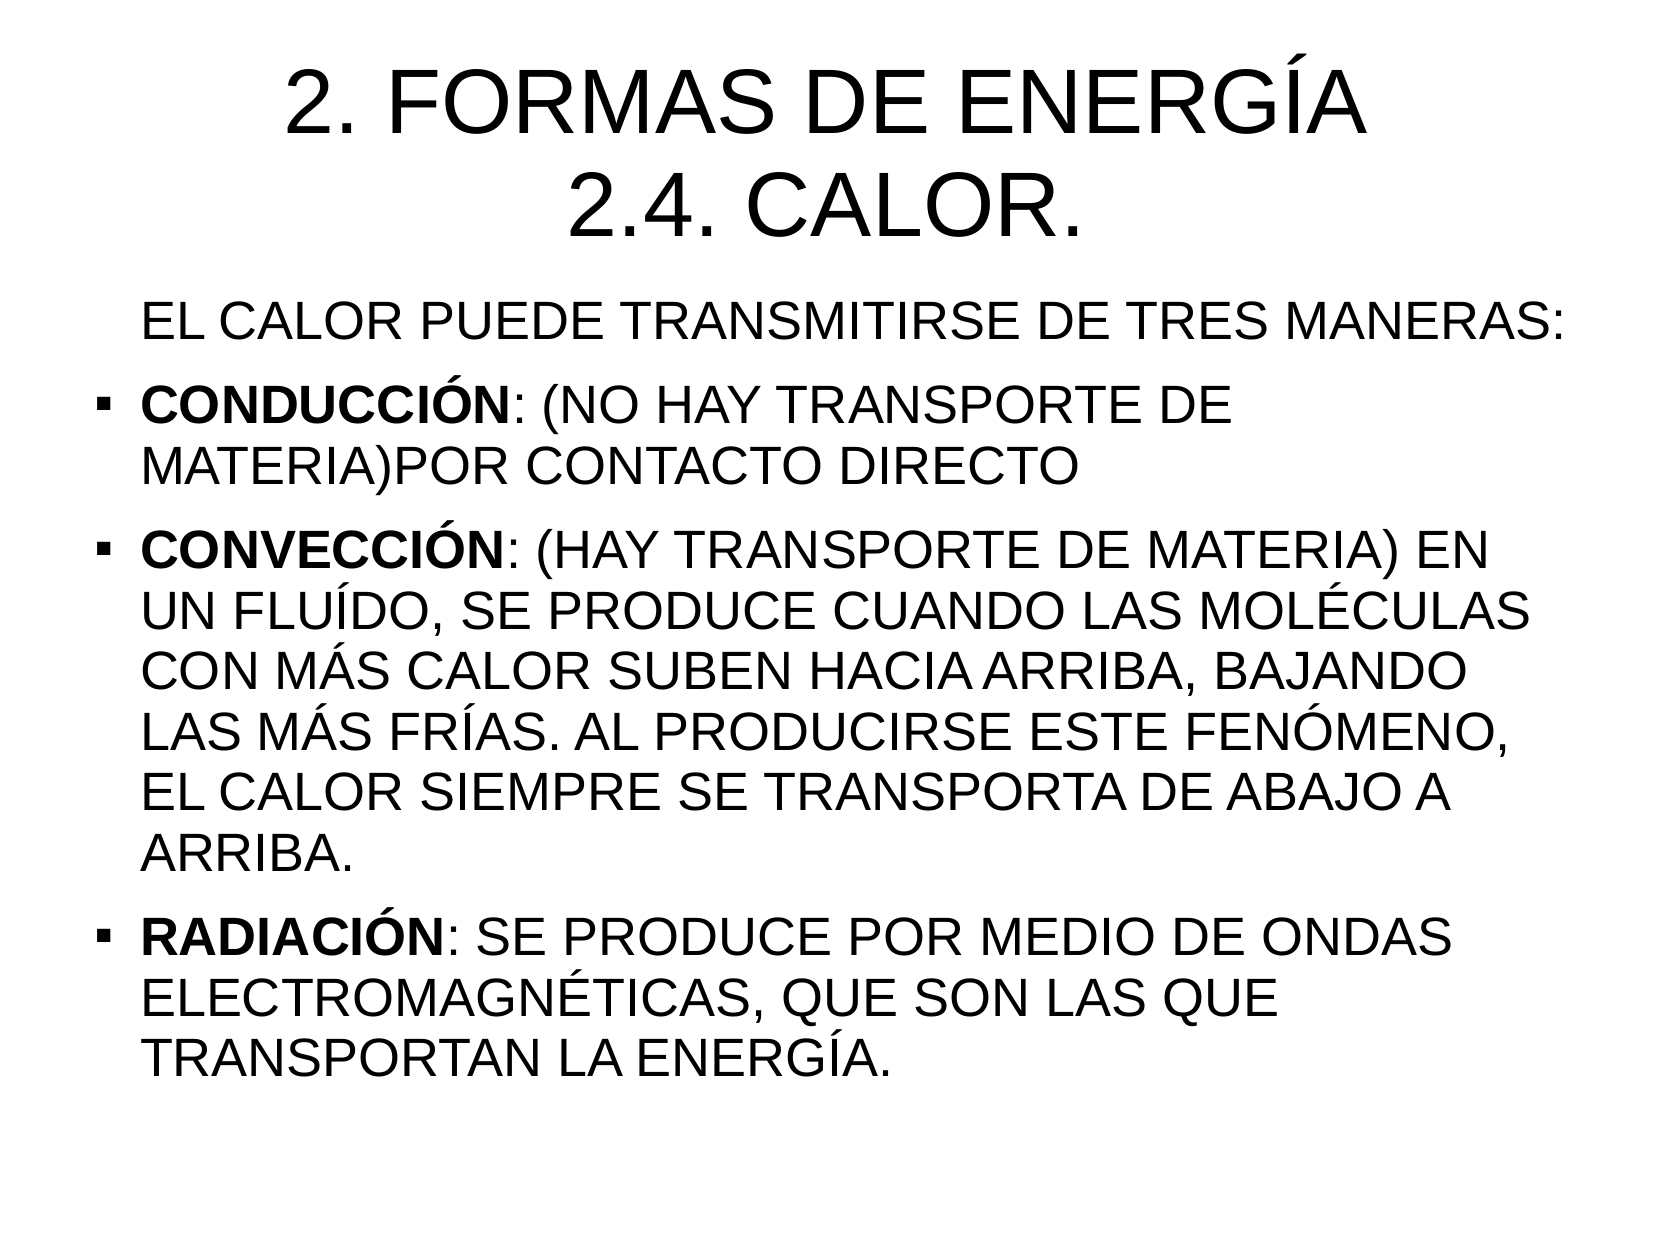

# 2. FORMAS DE ENERGÍA 2.4. CALOR.
EL CALOR PUEDE TRANSMITIRSE DE TRES MANERAS:
CONDUCCIÓN: (NO HAY TRANSPORTE DE MATERIA)POR CONTACTO DIRECTO
CONVECCIÓN: (HAY TRANSPORTE DE MATERIA) EN UN FLUÍDO, SE PRODUCE CUANDO LAS MOLÉCULAS CON MÁS CALOR SUBEN HACIA ARRIBA, BAJANDO LAS MÁS FRÍAS. AL PRODUCIRSE ESTE FENÓMENO, EL CALOR SIEMPRE SE TRANSPORTA DE ABAJO A ARRIBA.
RADIACIÓN: SE PRODUCE POR MEDIO DE ONDAS ELECTROMAGNÉTICAS, QUE SON LAS QUE TRANSPORTAN LA ENERGÍA.